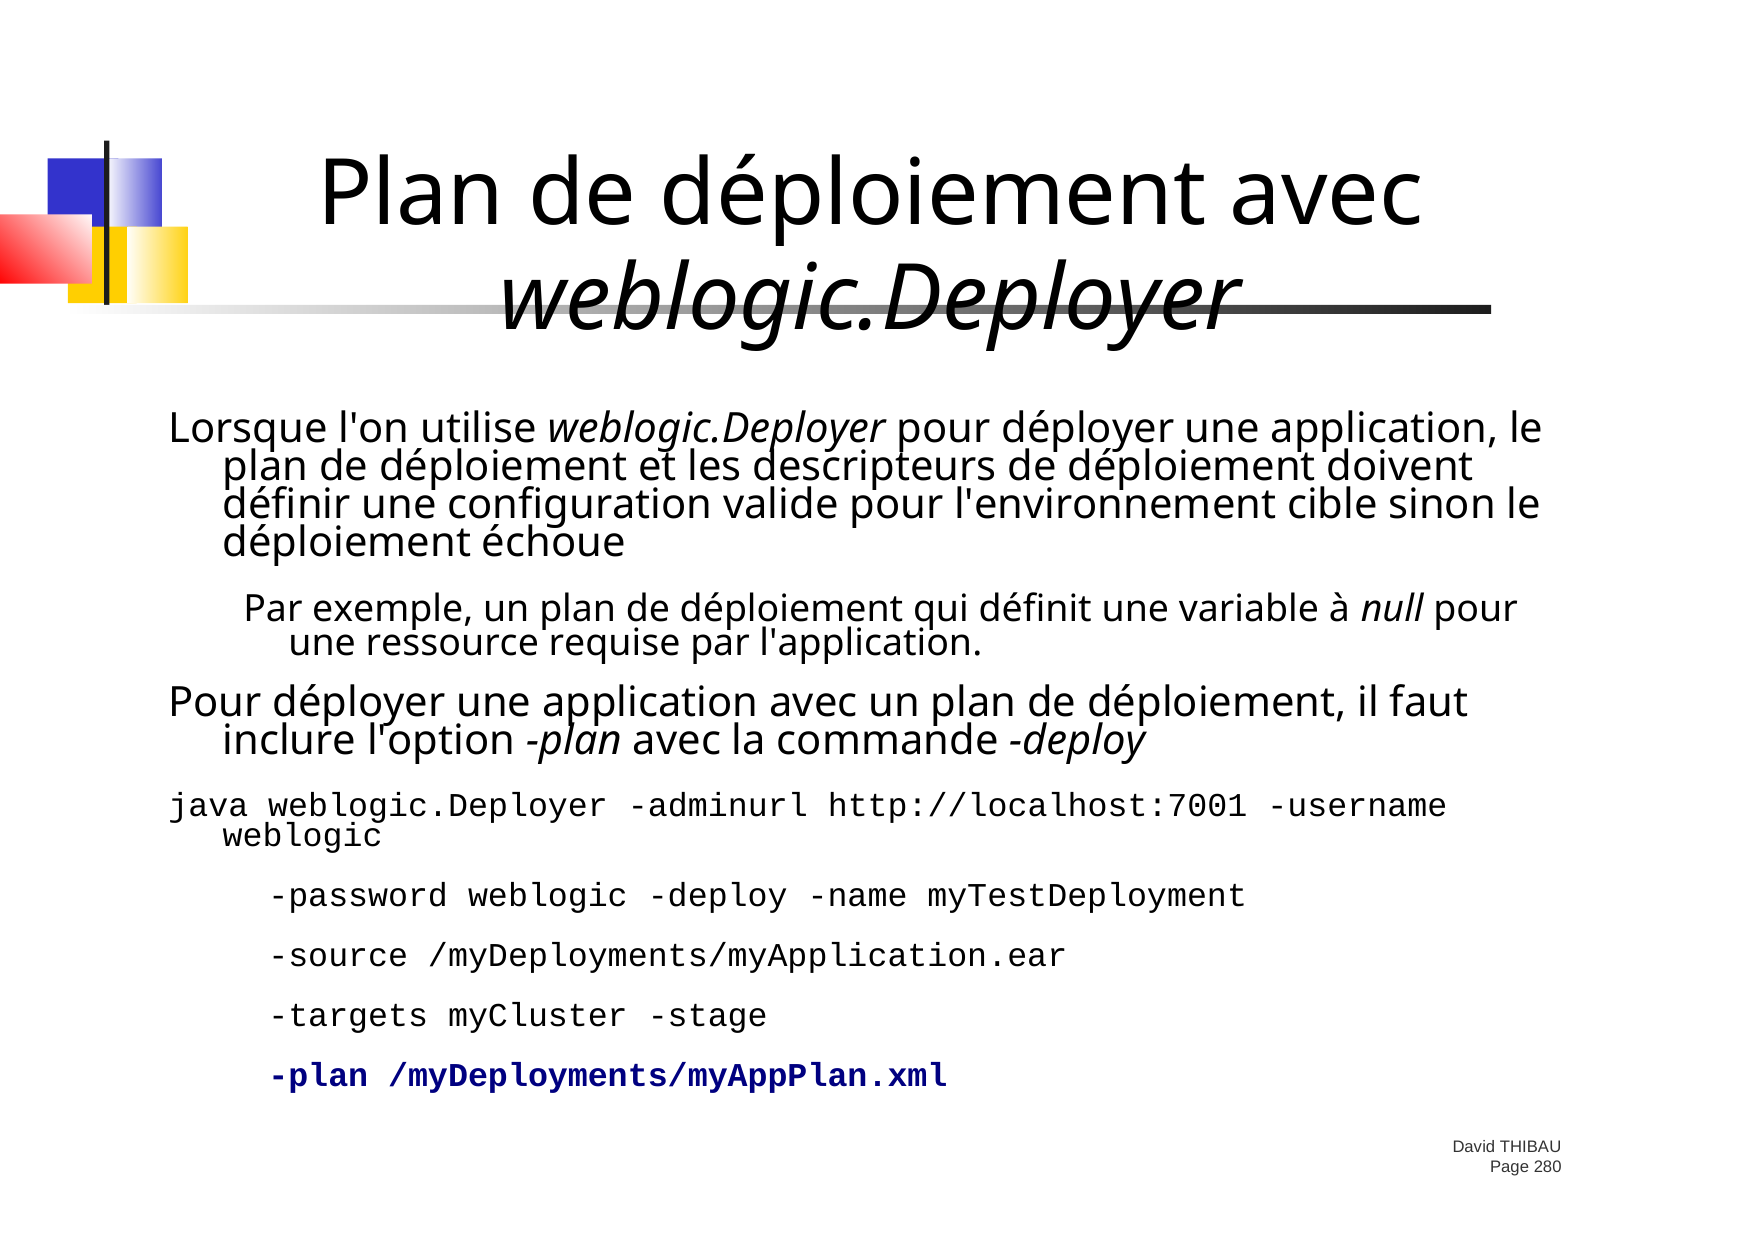

# Plan de déploiement avec weblogic.Deployer
Lorsque l'on utilise weblogic.Deployer pour déployer une application, le plan de déploiement et les descripteurs de déploiement doivent définir une configuration valide pour l'environnement cible sinon le déploiement échoue
Par exemple, un plan de déploiement qui définit une variable à null pour une ressource requise par l'application.
Pour déployer une application avec un plan de déploiement, il faut inclure l'option -plan avec la commande -deploy
java weblogic.Deployer -adminurl http://localhost:7001 -username weblogic
 -password weblogic -deploy -name myTestDeployment
 -source /myDeployments/myApplication.ear
 -targets myCluster -stage
 -plan /myDeployments/myAppPlan.xml